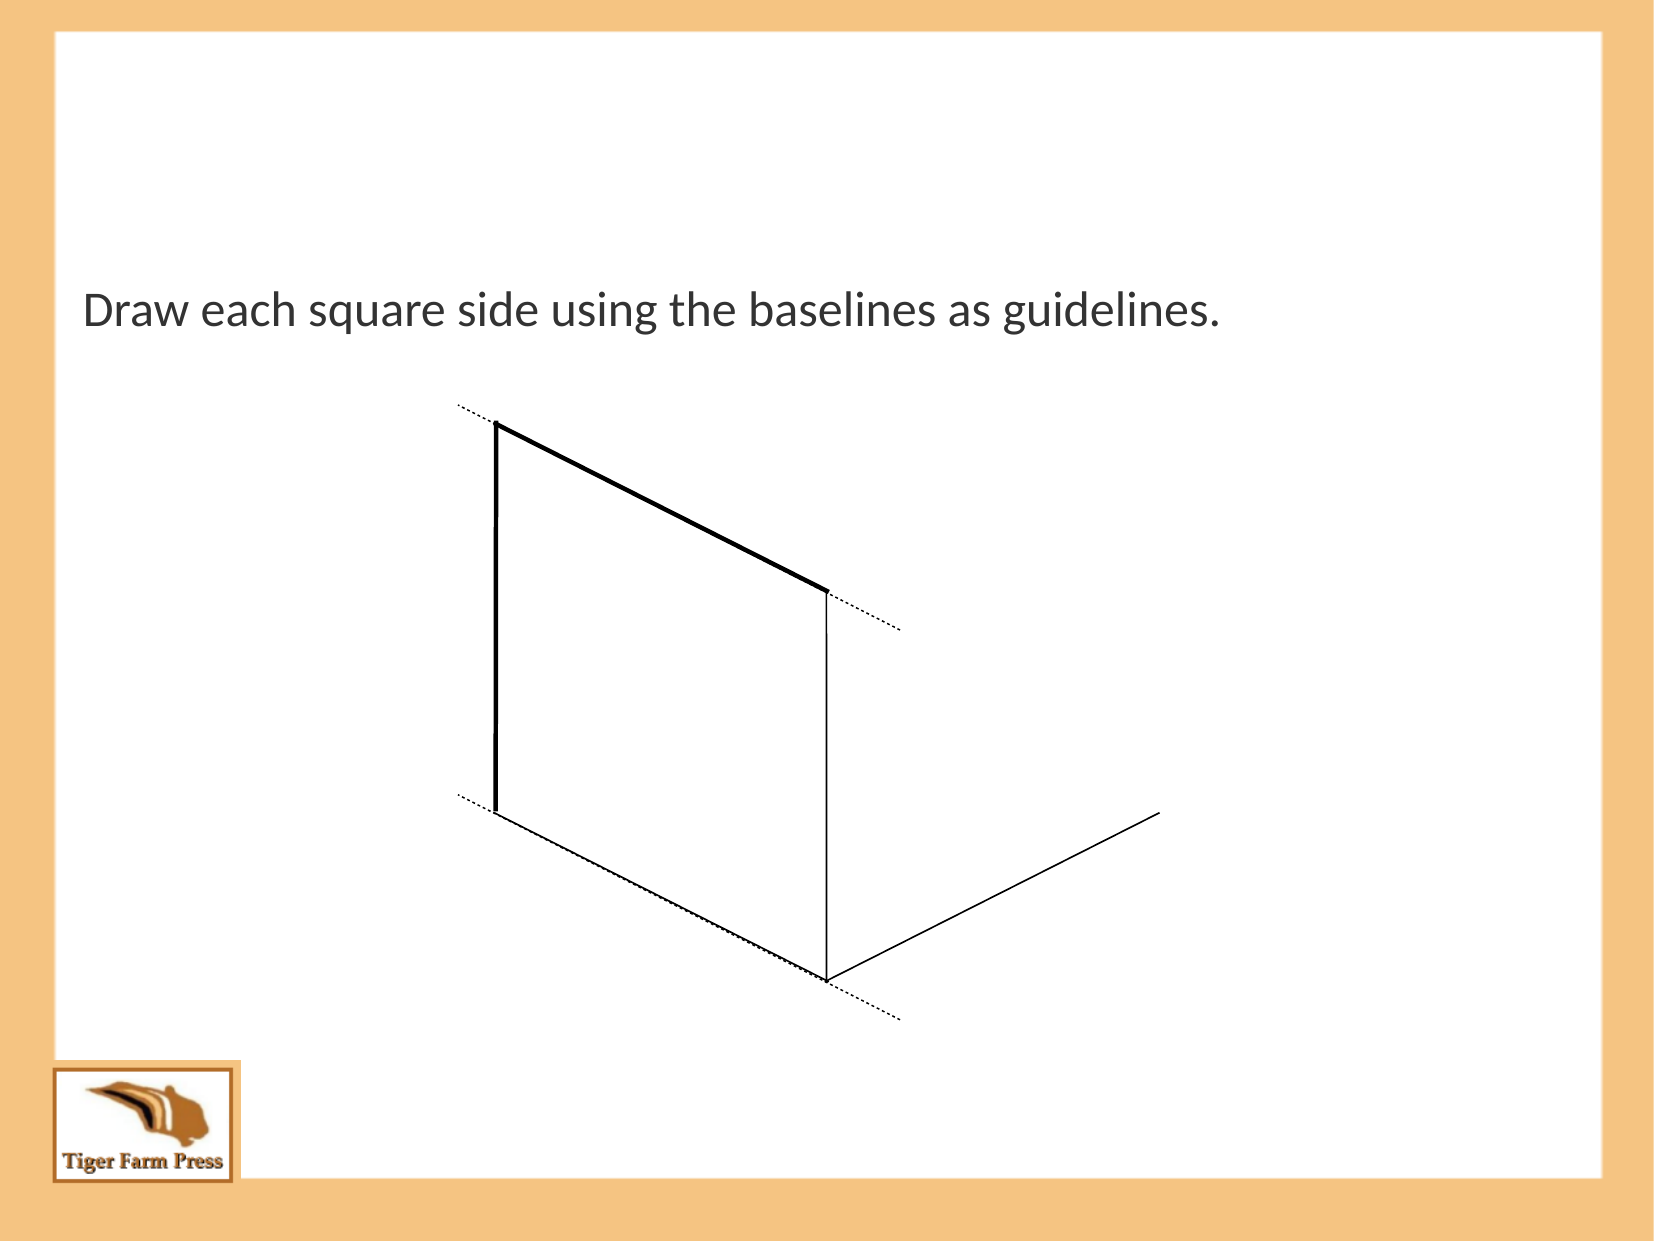

# Draw each square side using the baselines as guidelines.